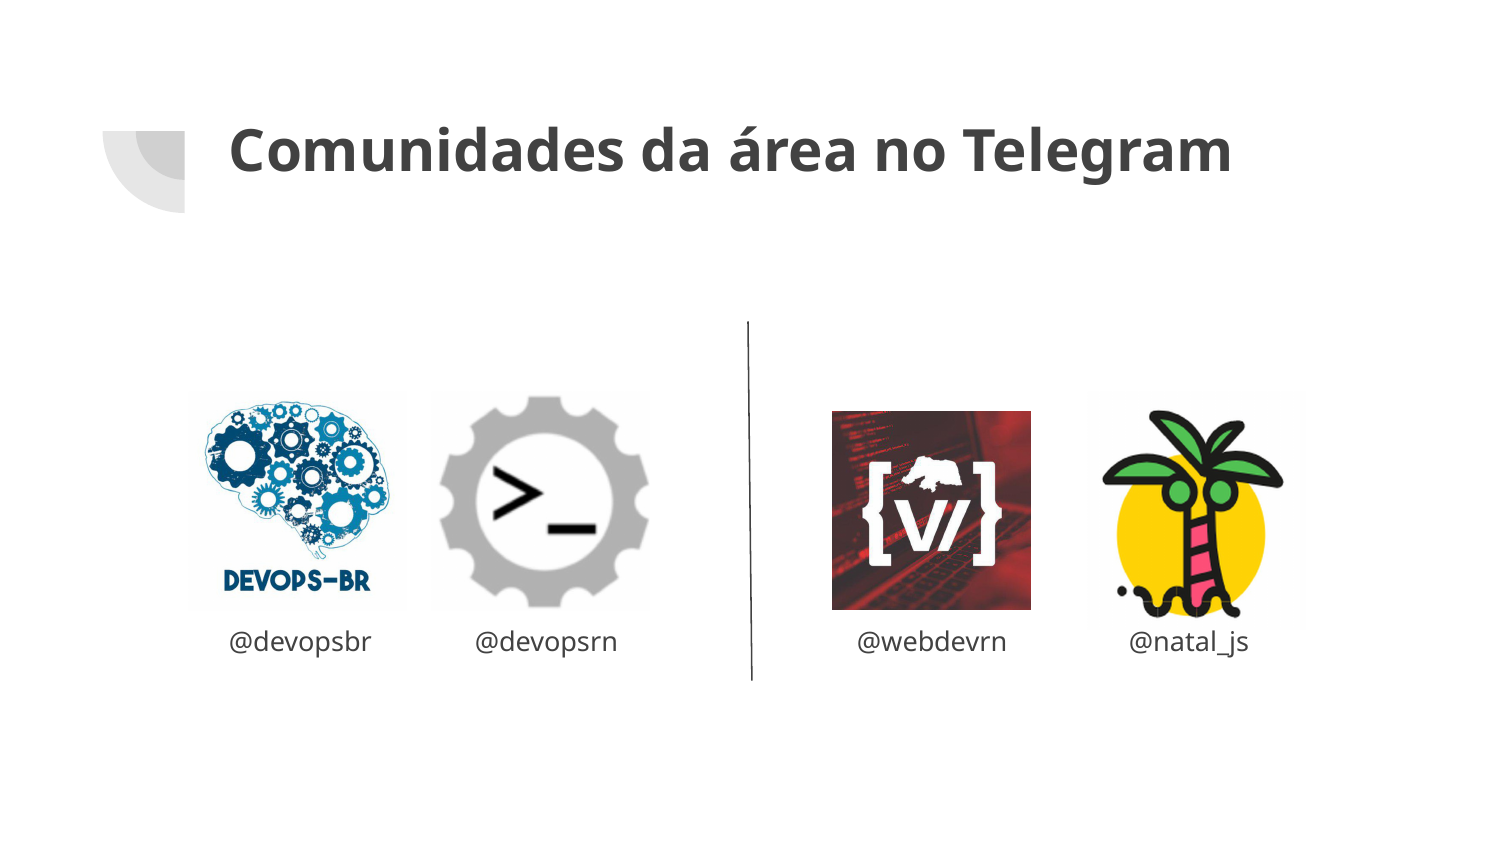

# Comunidades da área no Telegram
@devopsbr		 @devopsrn			 @webdevrn		@natal_js